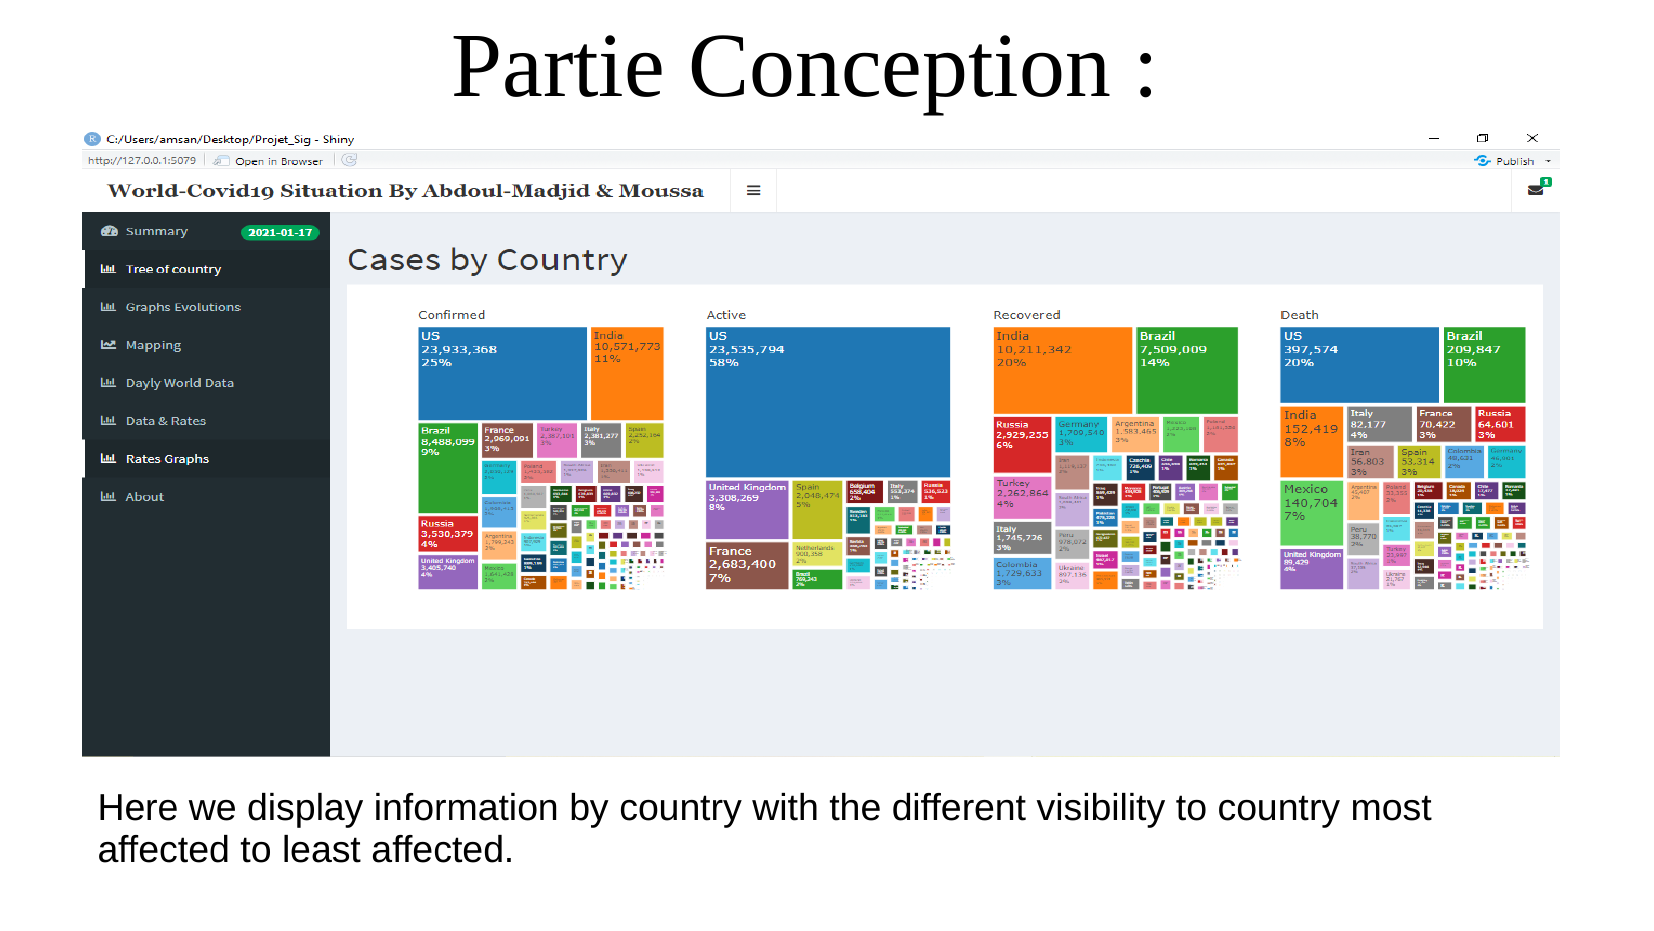

# Partie Conception :
Here we display information by country with the different visibility to country most affected to least affected.